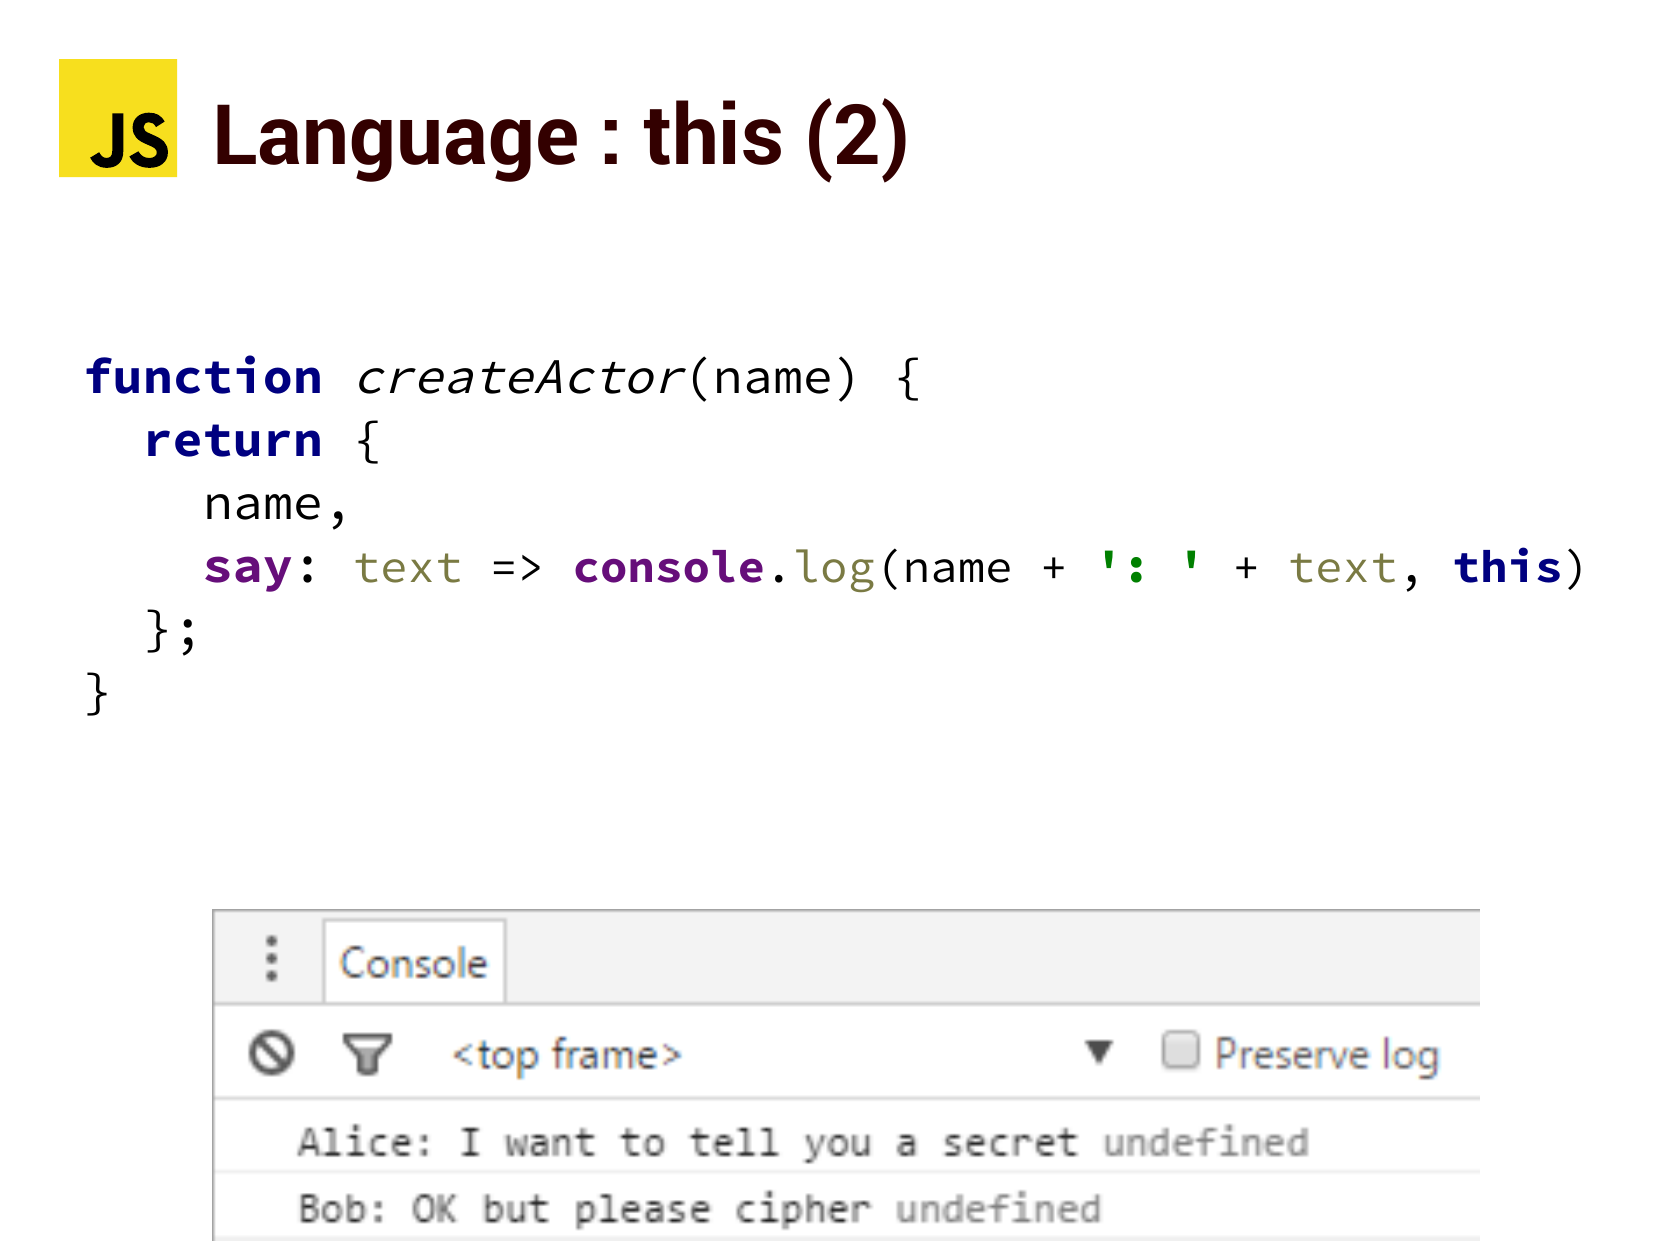

# Language : this (2)
function createActor(name) {
 return {
 name,
 say: text => console.log(name + ': ' + text, this)
 };
}